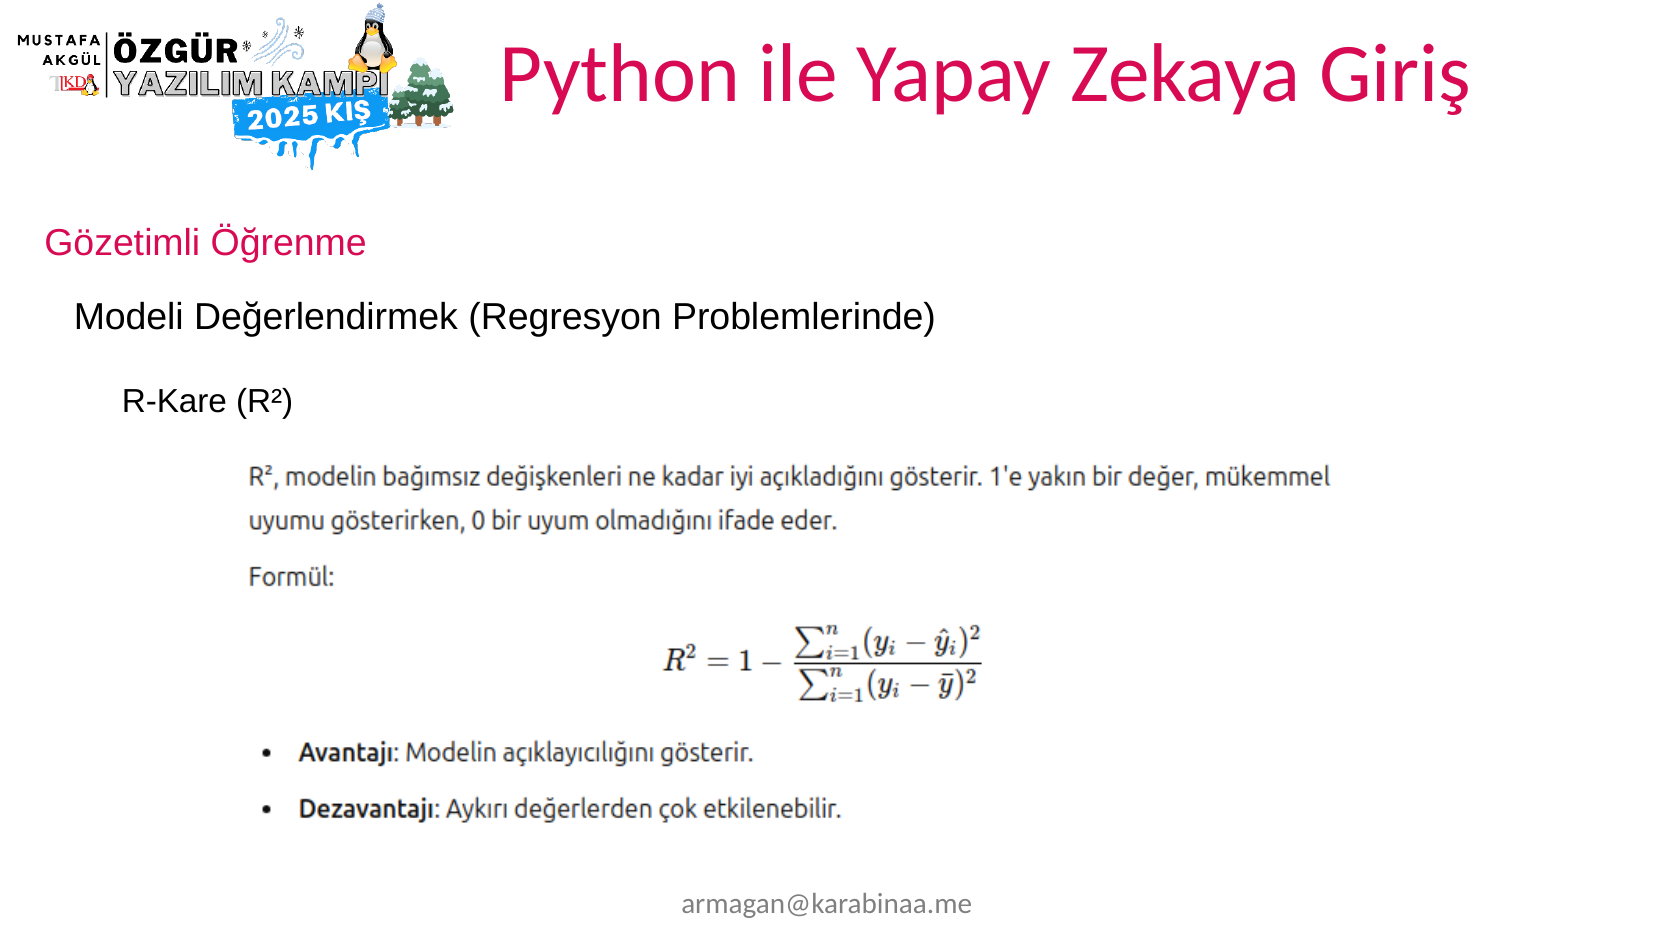

Python ile Yapay Zekaya Giriş
Gözetimli Öğrenme
Modeli Değerlendirmek (Regresyon Problemlerinde)
R-Kare (R²)
armagan@karabinaa.me